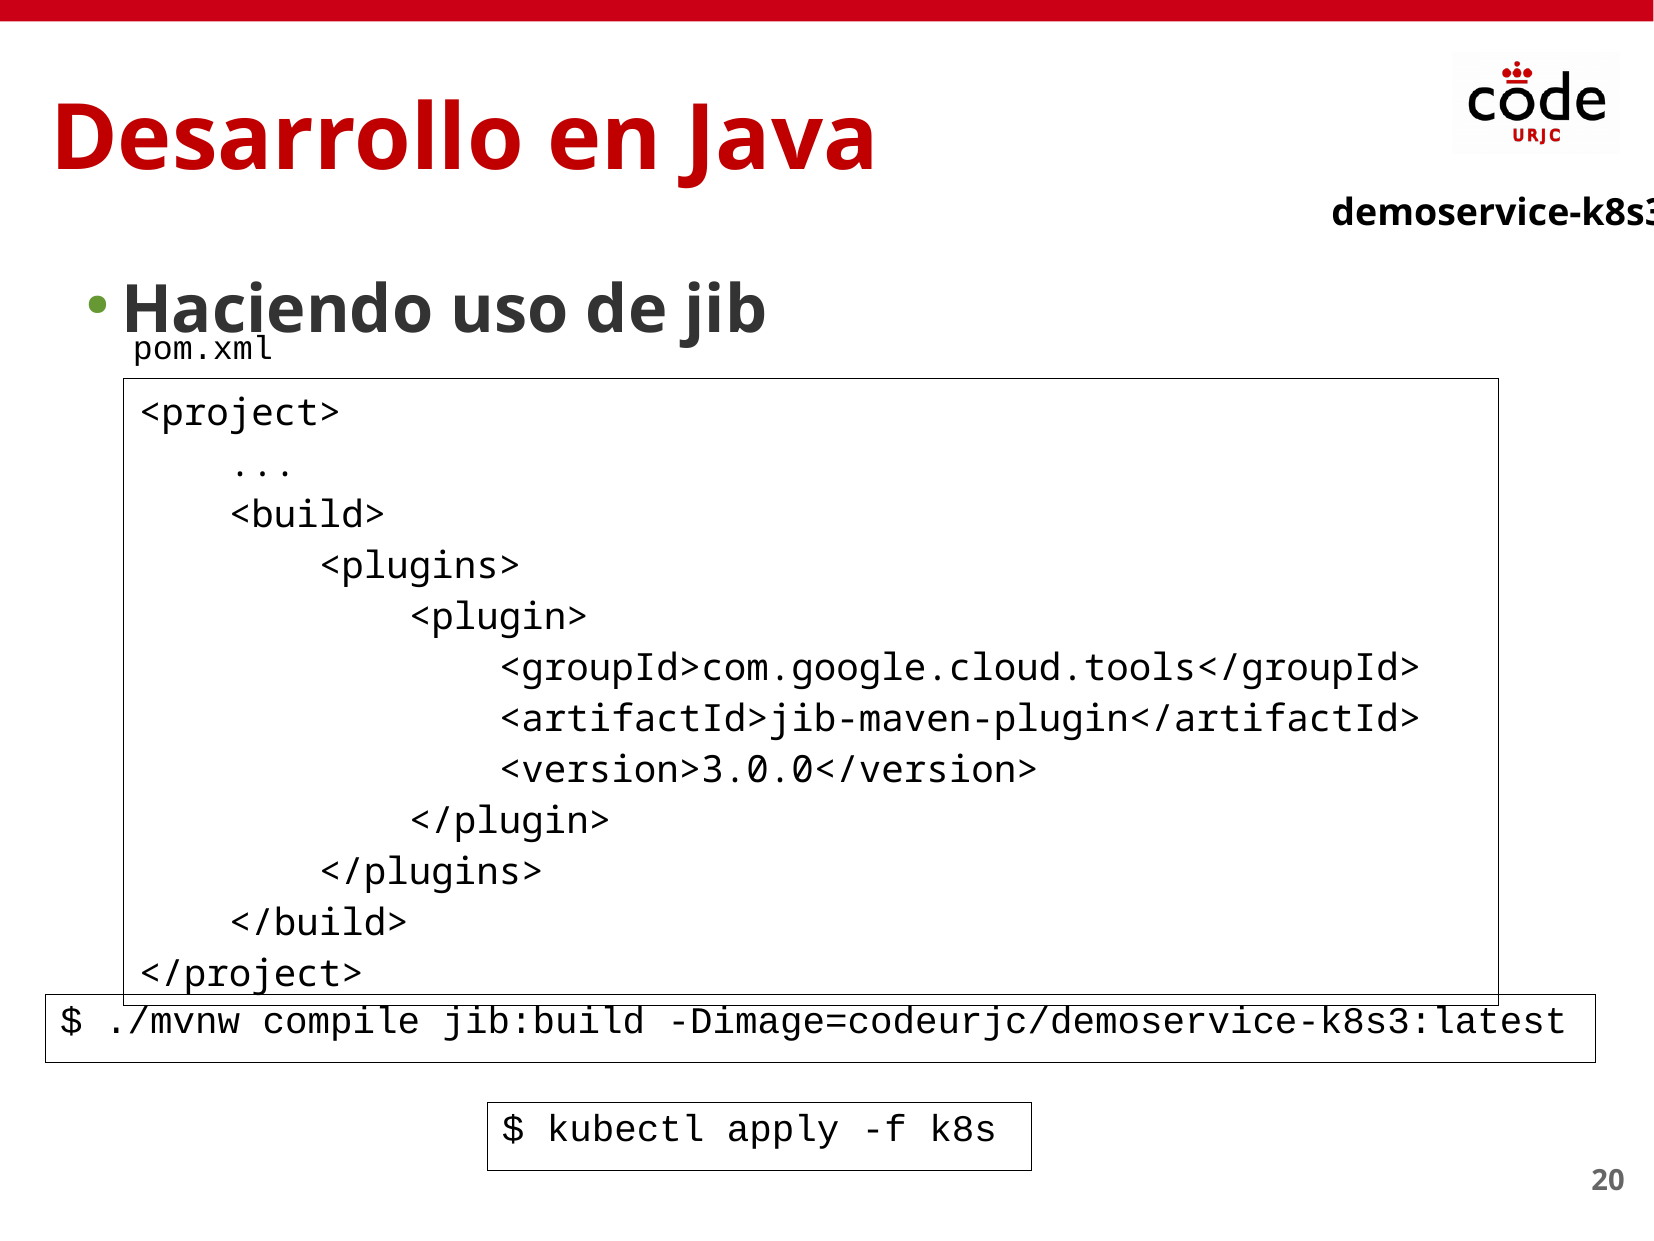

# Desarrollo en Java
demoservice-k8s3
Haciendo uso de jib
pom.xml
<project>
 ...
 <build>
 <plugins>
 <plugin>
 <groupId>com.google.cloud.tools</groupId>
 <artifactId>jib-maven-plugin</artifactId>
 <version>3.0.0</version>
 </plugin>
 </plugins>
 </build>
</project>
$ ./mvnw compile jib:build -Dimage=codeurjc/demoservice-k8s3:latest
$ kubectl apply -f k8s
20